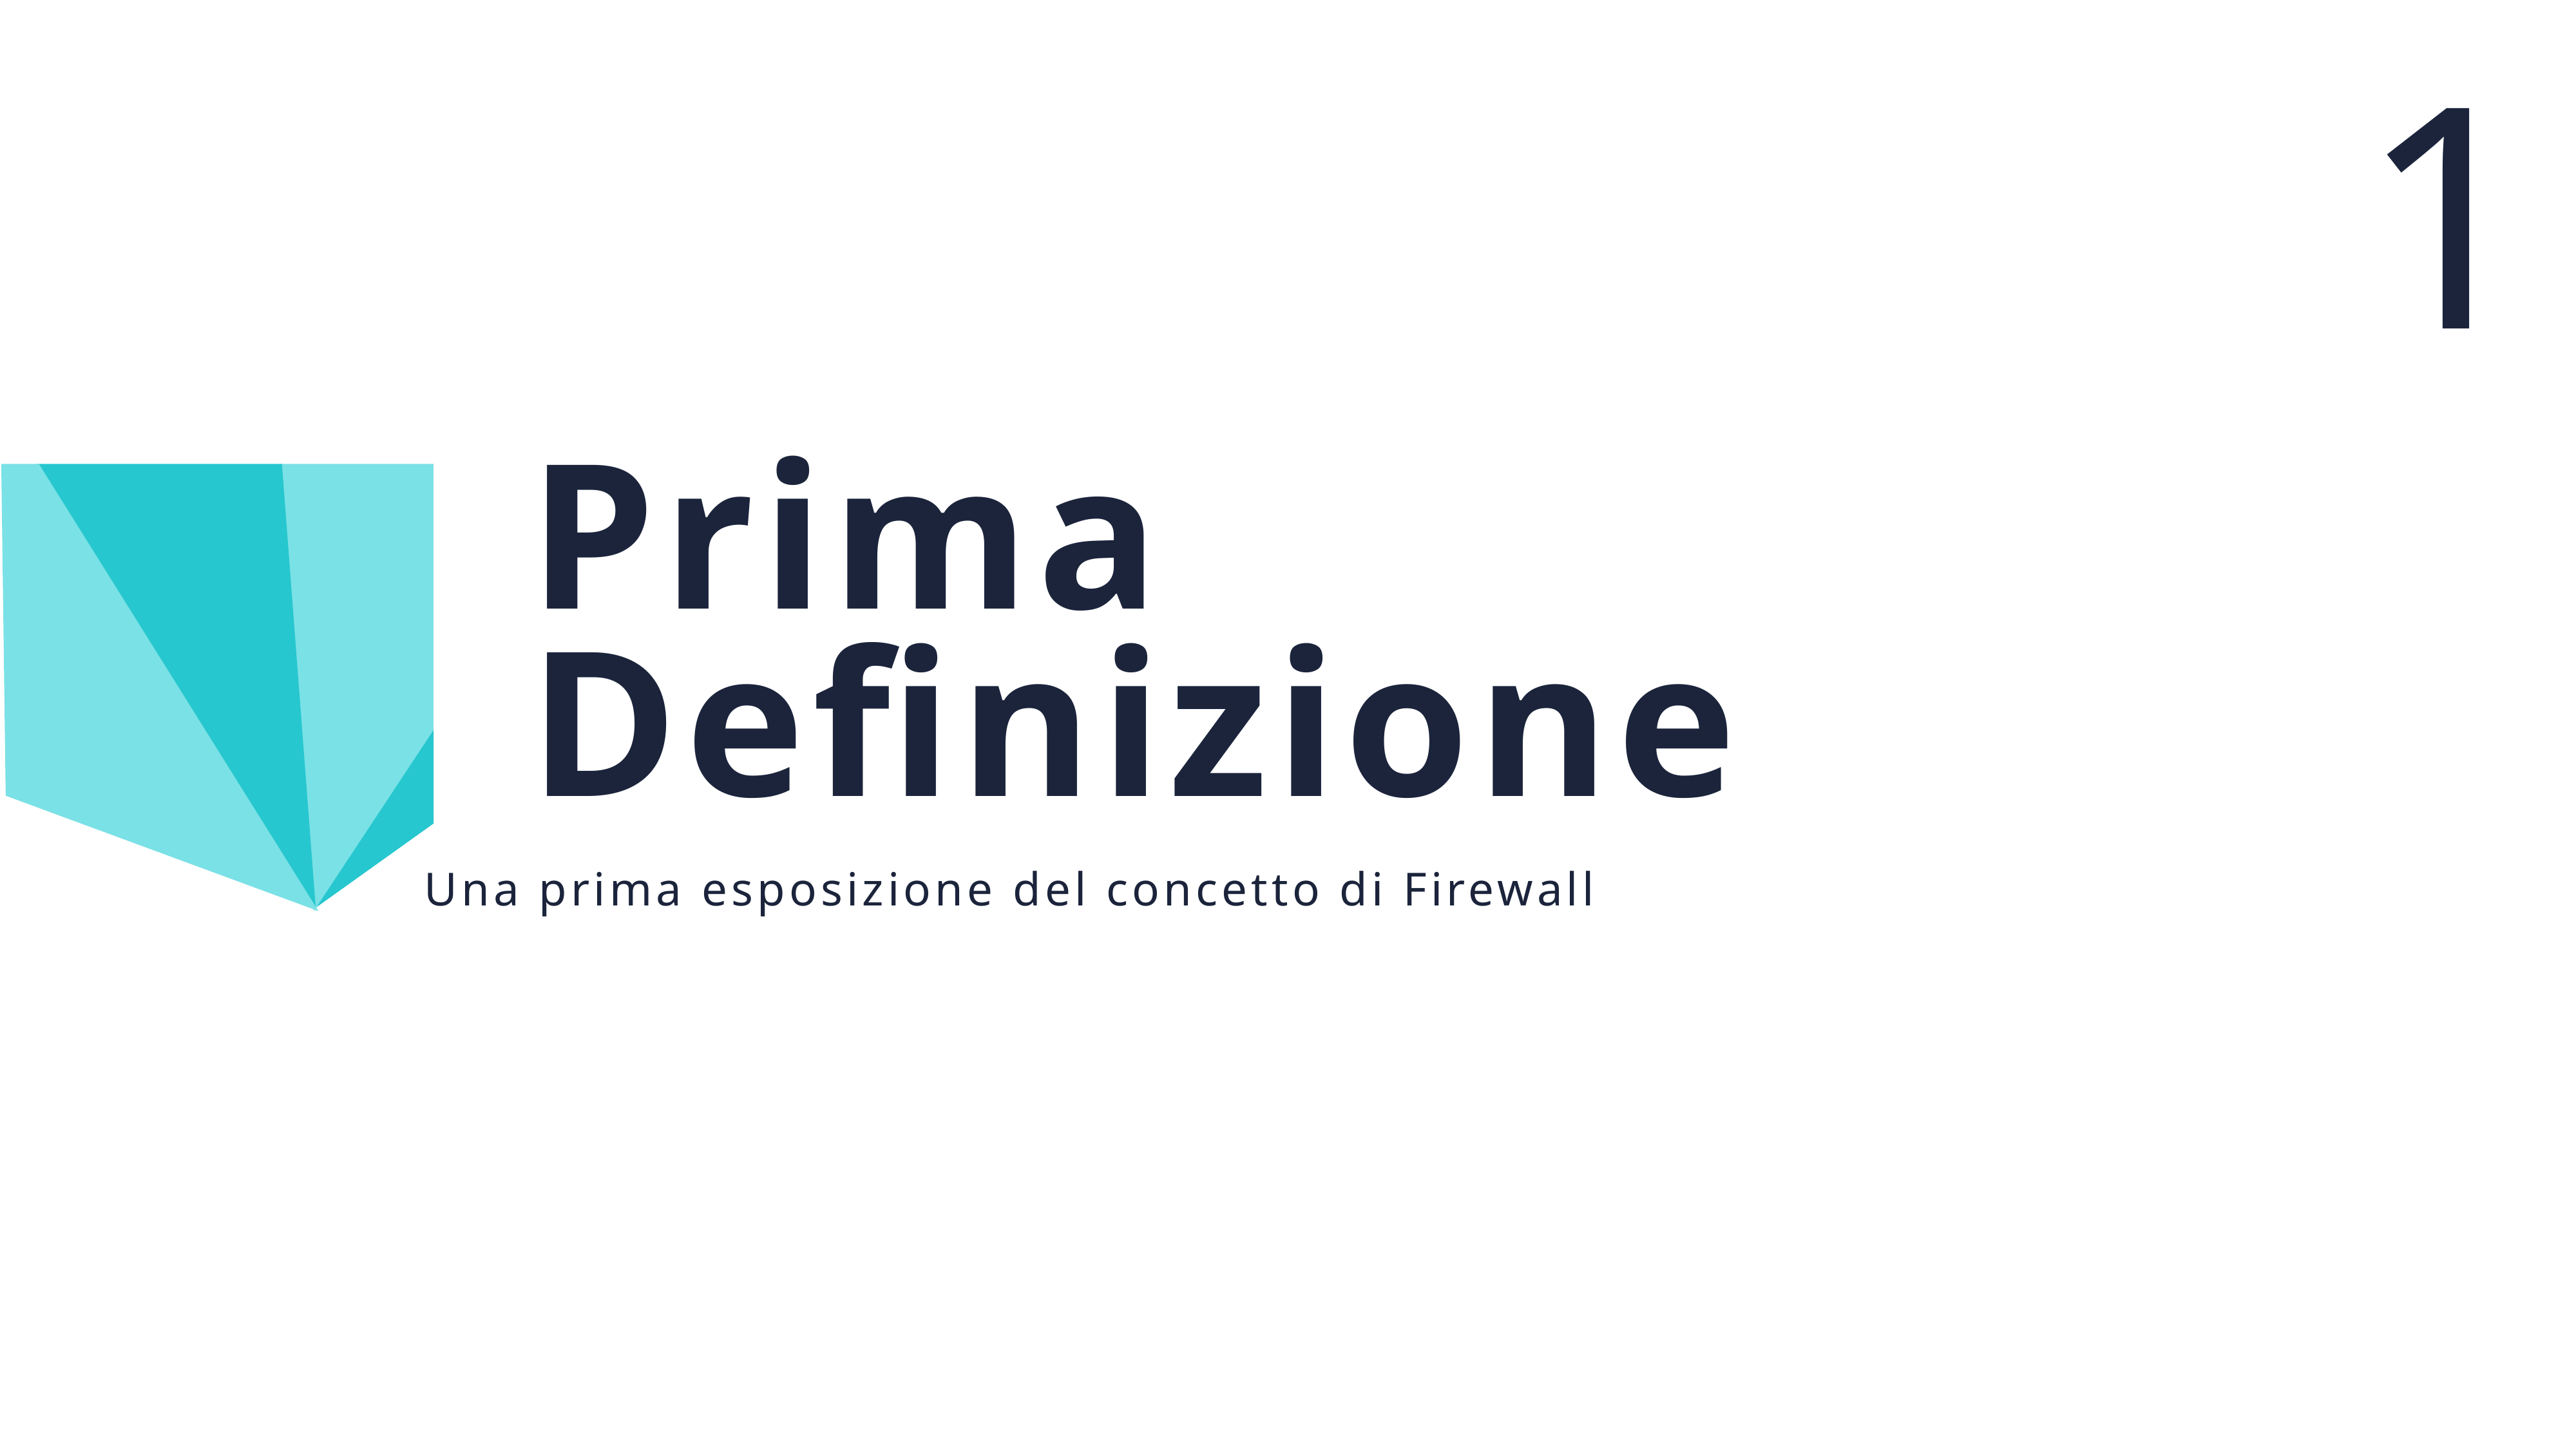

1
Prima
Definizione
Una prima esposizione del concetto di Firewall